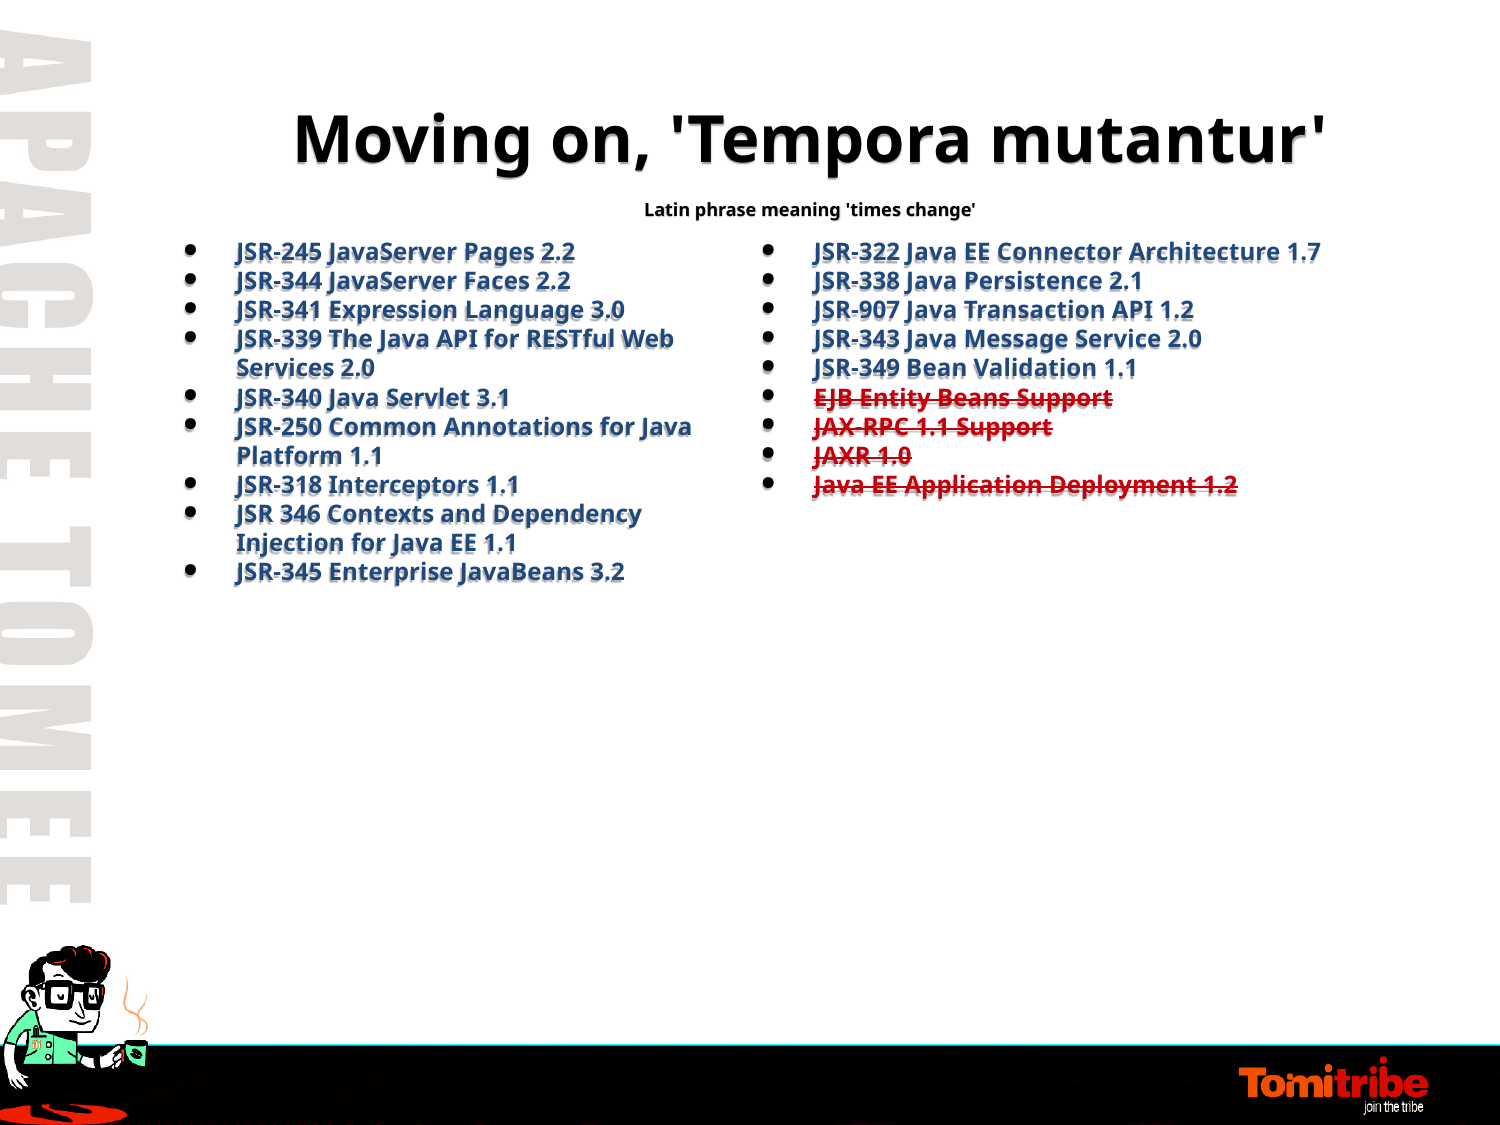

Moving on, 'Tempora mutantur'
Latin phrase meaning 'times change'
# JSR-245 JavaServer Pages 2.2
JSR-344 JavaServer Faces 2.2
JSR-341 Expression Language 3.0
JSR-339 The Java API for RESTful Web Services 2.0
JSR-340 Java Servlet 3.1
JSR-250 Common Annotations for Java Platform 1.1
JSR-318 Interceptors 1.1
JSR 346 Contexts and Dependency Injection for Java EE 1.1
JSR-345 Enterprise JavaBeans 3.2
JSR-322 Java EE Connector Architecture 1.7
JSR-338 Java Persistence 2.1
JSR-907 Java Transaction API 1.2
JSR-343 Java Message Service 2.0
JSR-349 Bean Validation 1.1
EJB Entity Beans Support
JAX-RPC 1.1 Support
JAXR 1.0
Java EE Application Deployment 1.2